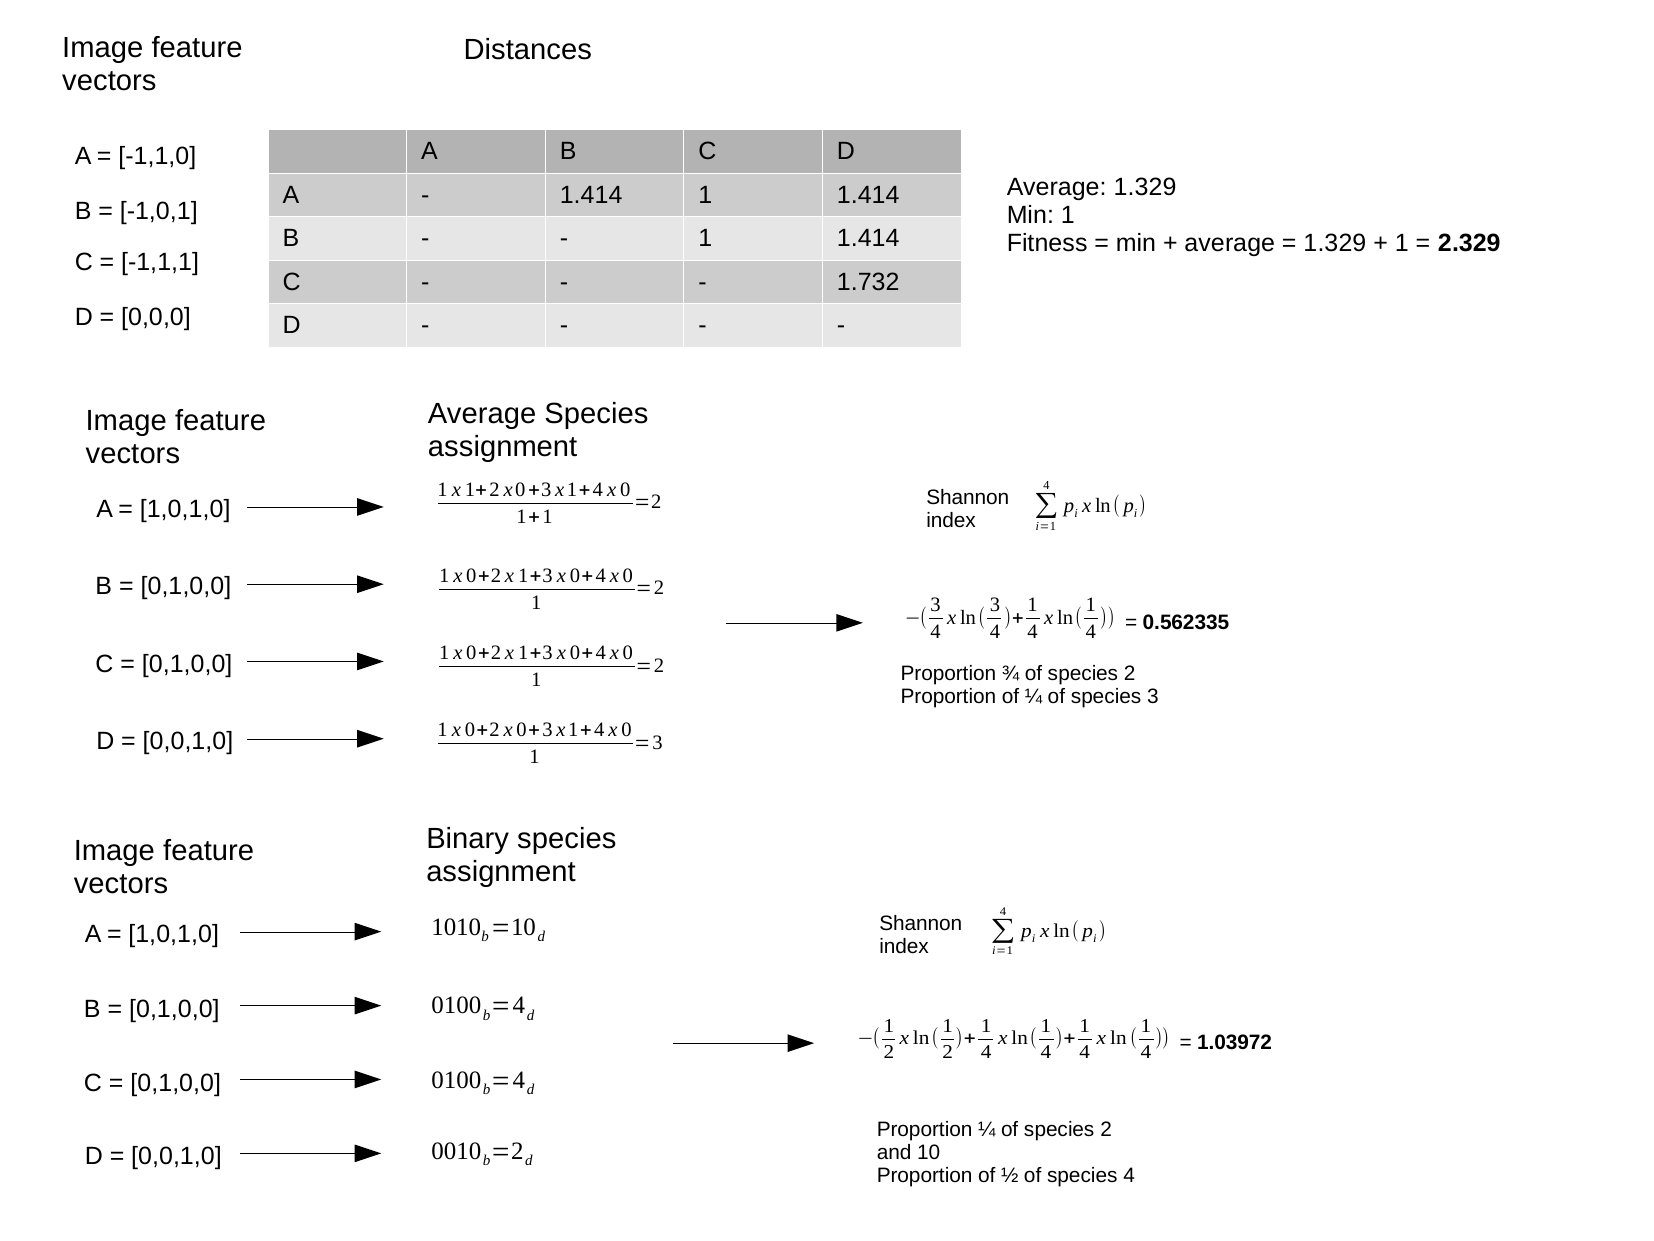

Image feature vectors
Distances
| | A | B | C | D |
| --- | --- | --- | --- | --- |
| A | - | 1.414 | 1 | 1.414 |
| B | - | - | 1 | 1.414 |
| C | - | - | - | 1.732 |
| D | - | - | - | - |
A = [-1,1,0]
Average: 1.329
Min: 1
Fitness = min + average = 1.329 + 1 = 2.329
B = [-1,0,1]
C = [-1,1,1]
D = [0,0,0]
Average Species assignment
Image feature vectors
Shannon index
A = [1,0,1,0]
B = [0,1,0,0]
= 0.562335
C = [0,1,0,0]
Proportion ¾ of species 2
Proportion of ¼ of species 3
D = [0,0,1,0]
Binary species assignment
Image feature vectors
Shannon index
A = [1,0,1,0]
B = [0,1,0,0]
= 1.03972
C = [0,1,0,0]
Proportion ¼ of species 2 and 10
Proportion of ½ of species 4
D = [0,0,1,0]